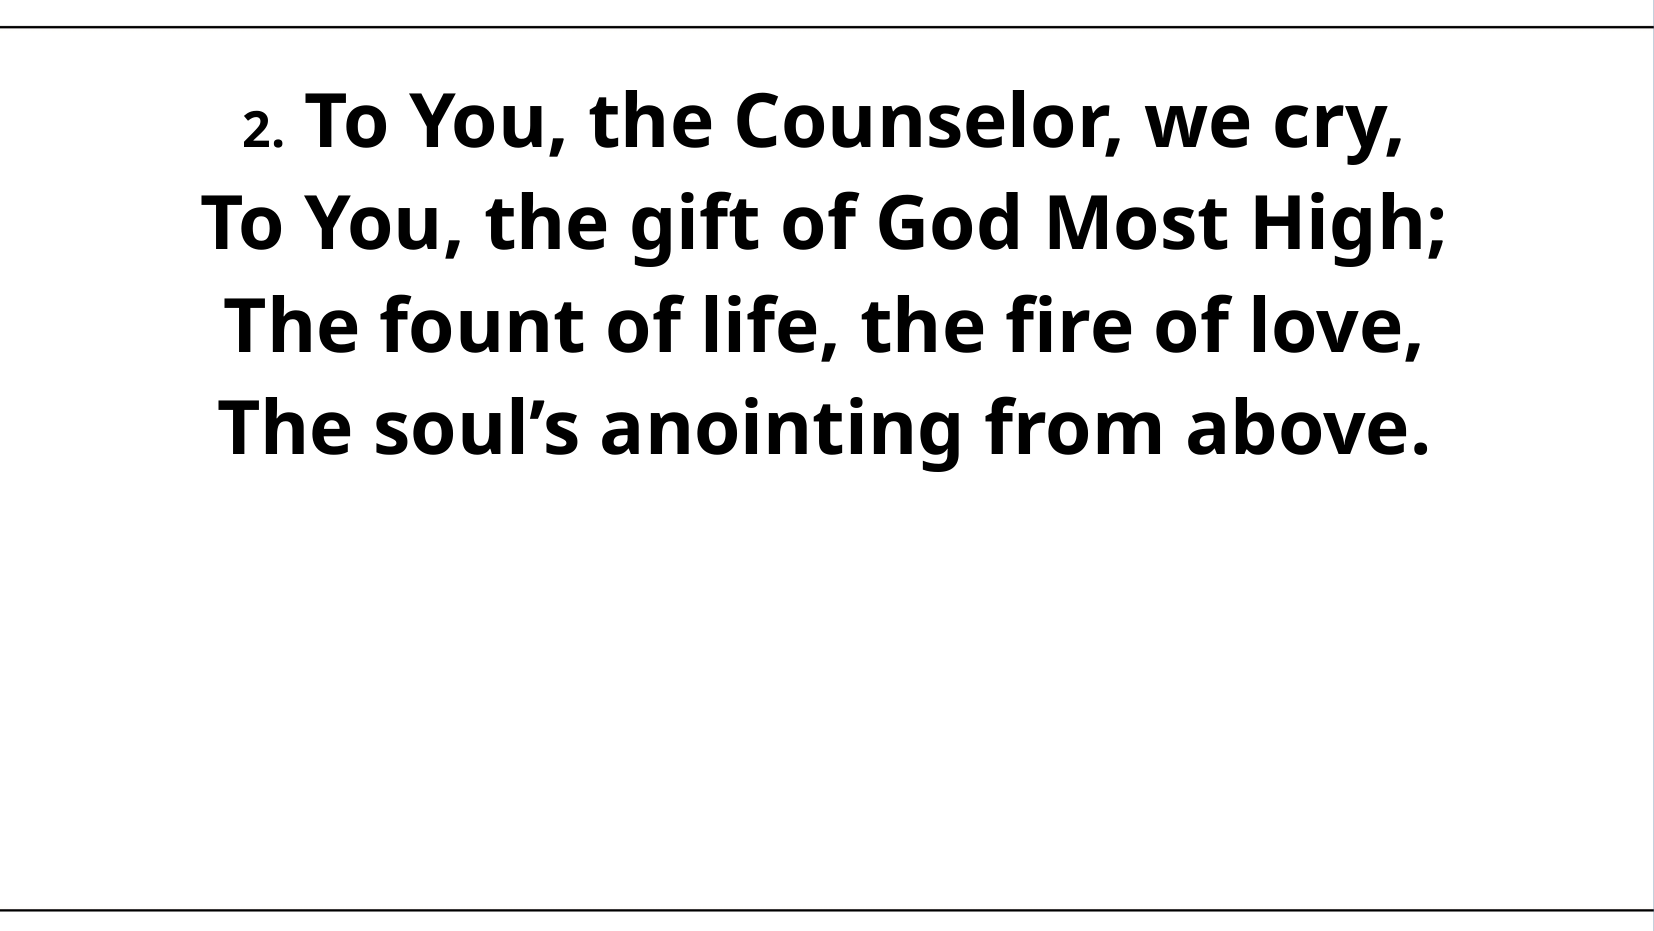

2. To You, the Counselor, we cry,
To You, the gift of God Most High;
The fount of life, the fire of love,
The soul’s anointing from above.